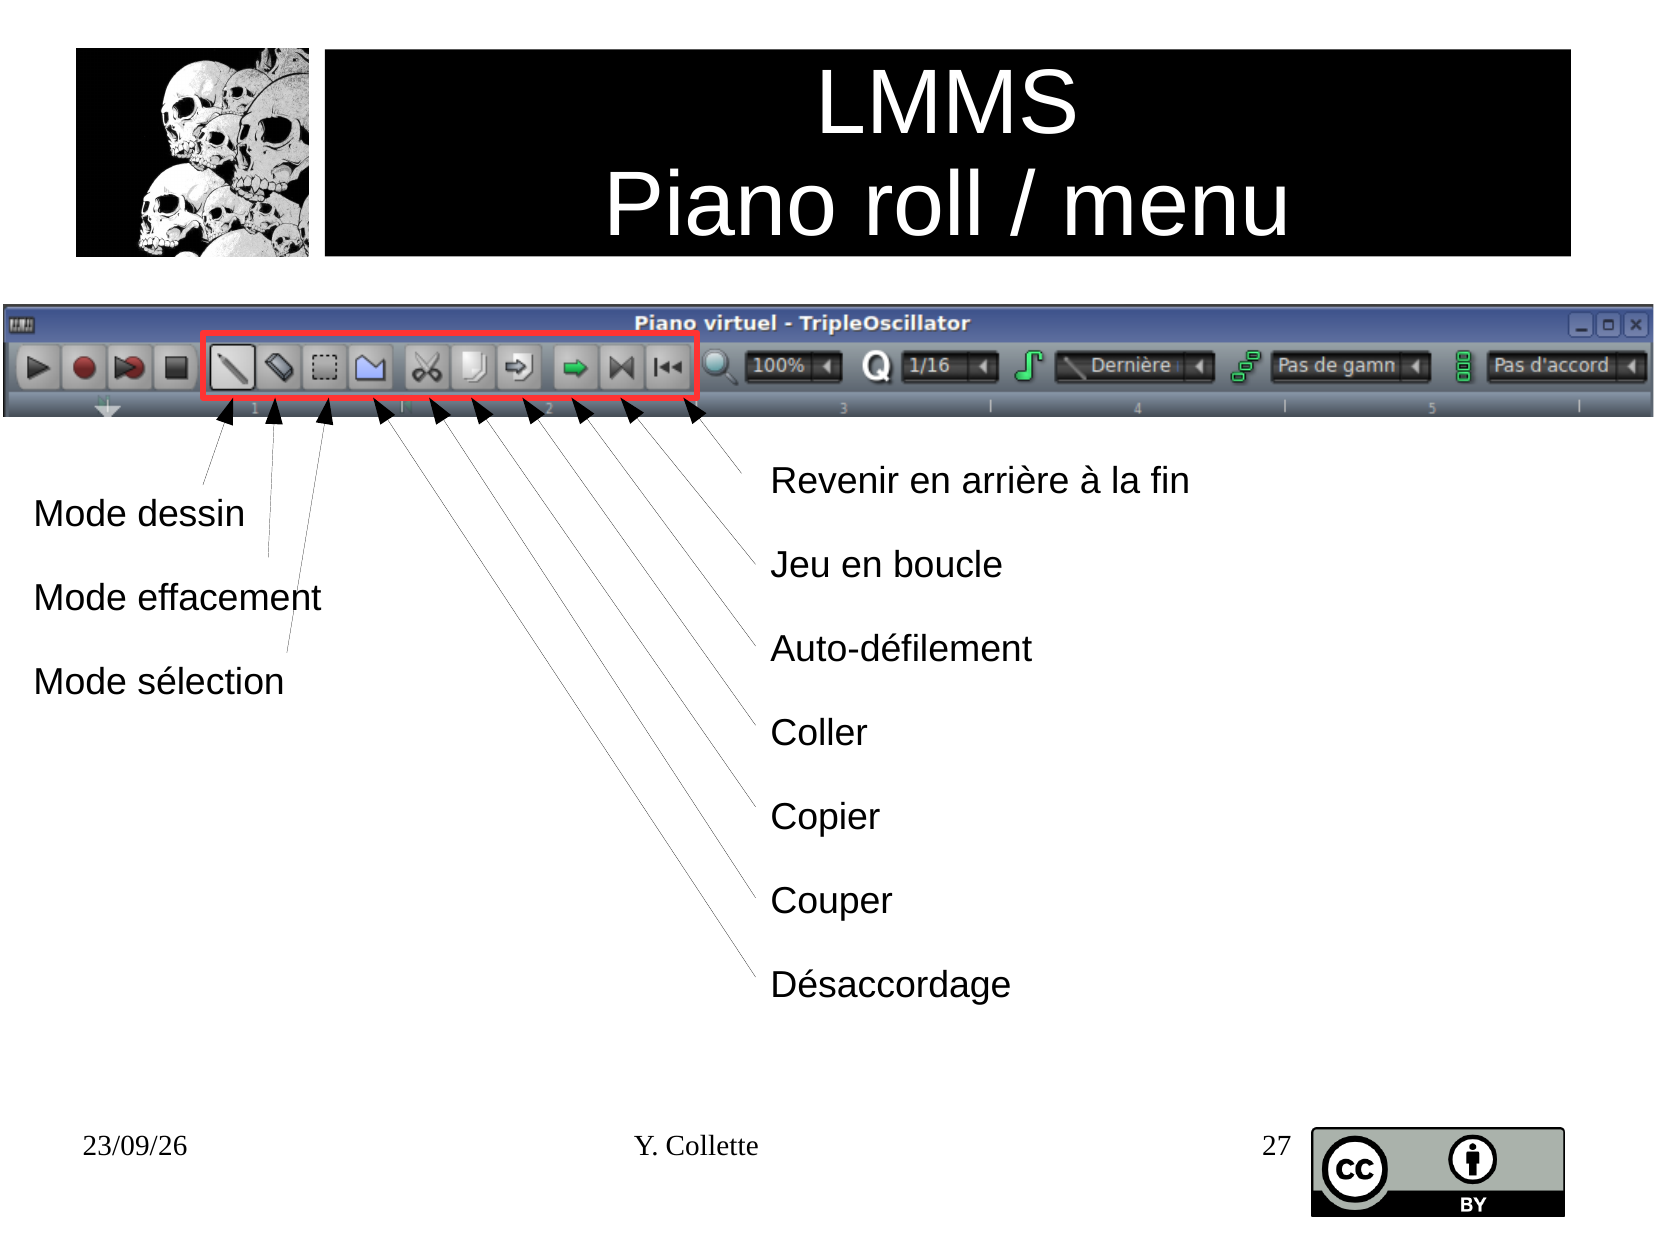

# LMMS Piano roll / menu
Revenir en arrière à la fin
Jeu en boucle
Auto-défilement
Coller
Copier
Couper
Désaccordage
Mode dessin
Mode effacement
Mode sélection
Y. Collette
27